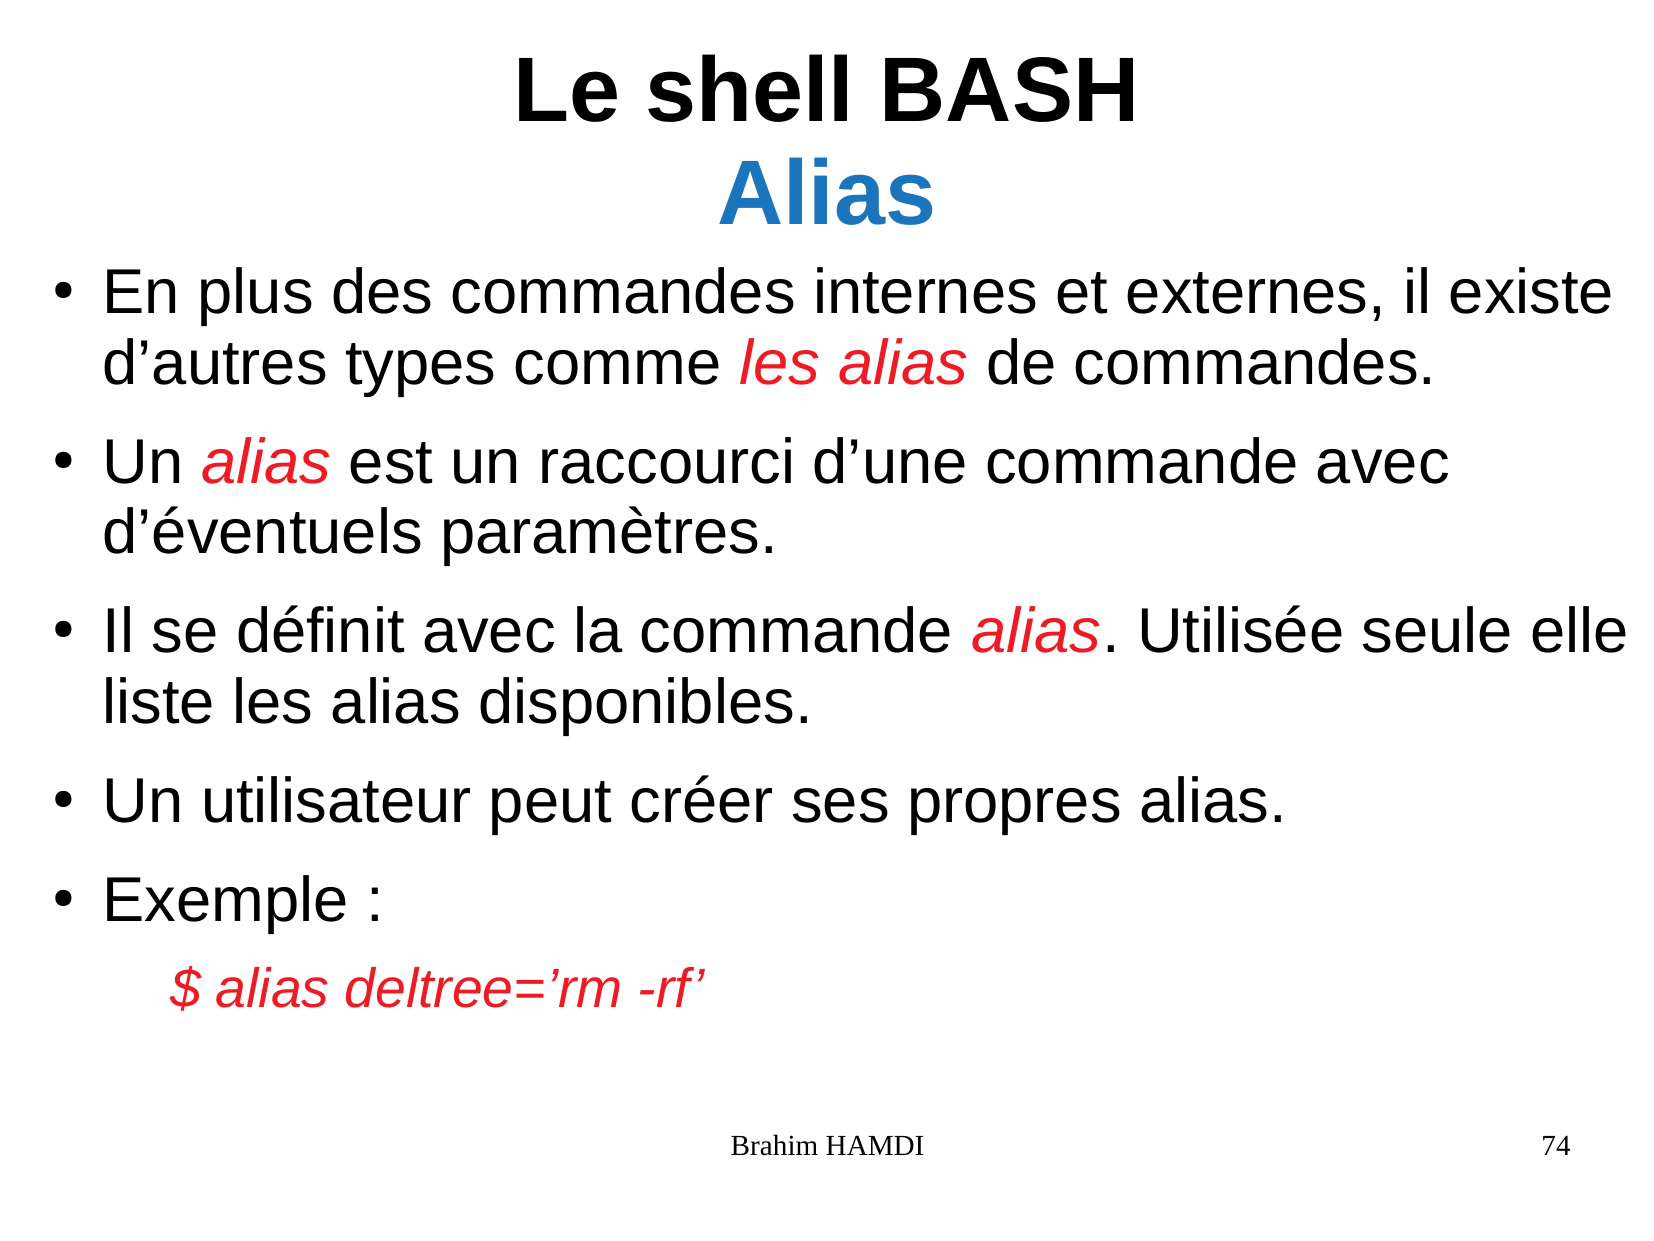

# Le shell BASH Alias
En plus des commandes internes et externes, il existe d’autres types comme les alias de commandes.
Un alias est un raccourci d’une commande avec d’éventuels paramètres.
Il se définit avec la commande alias. Utilisée seule elle liste les alias disponibles.
Un utilisateur peut créer ses propres alias.
Exemple :
$ alias deltree=’rm -rf’
Brahim HAMDI
74